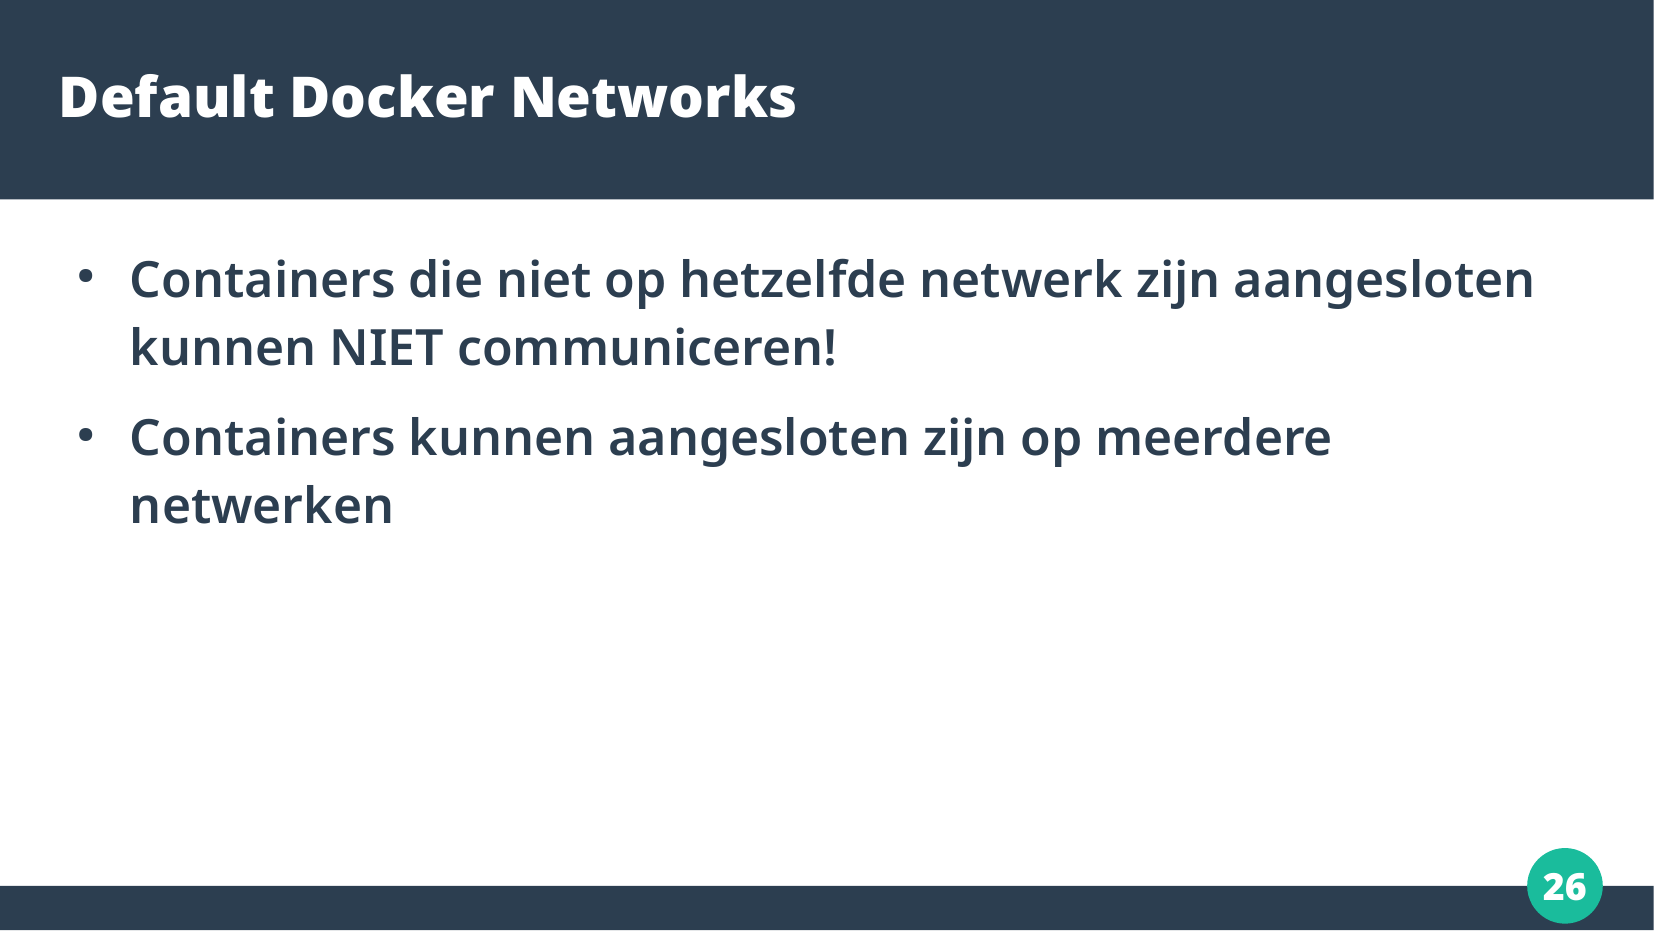

# Default Docker Networks
Containers die niet op hetzelfde netwerk zijn aangesloten kunnen NIET communiceren!
Containers kunnen aangesloten zijn op meerdere netwerken